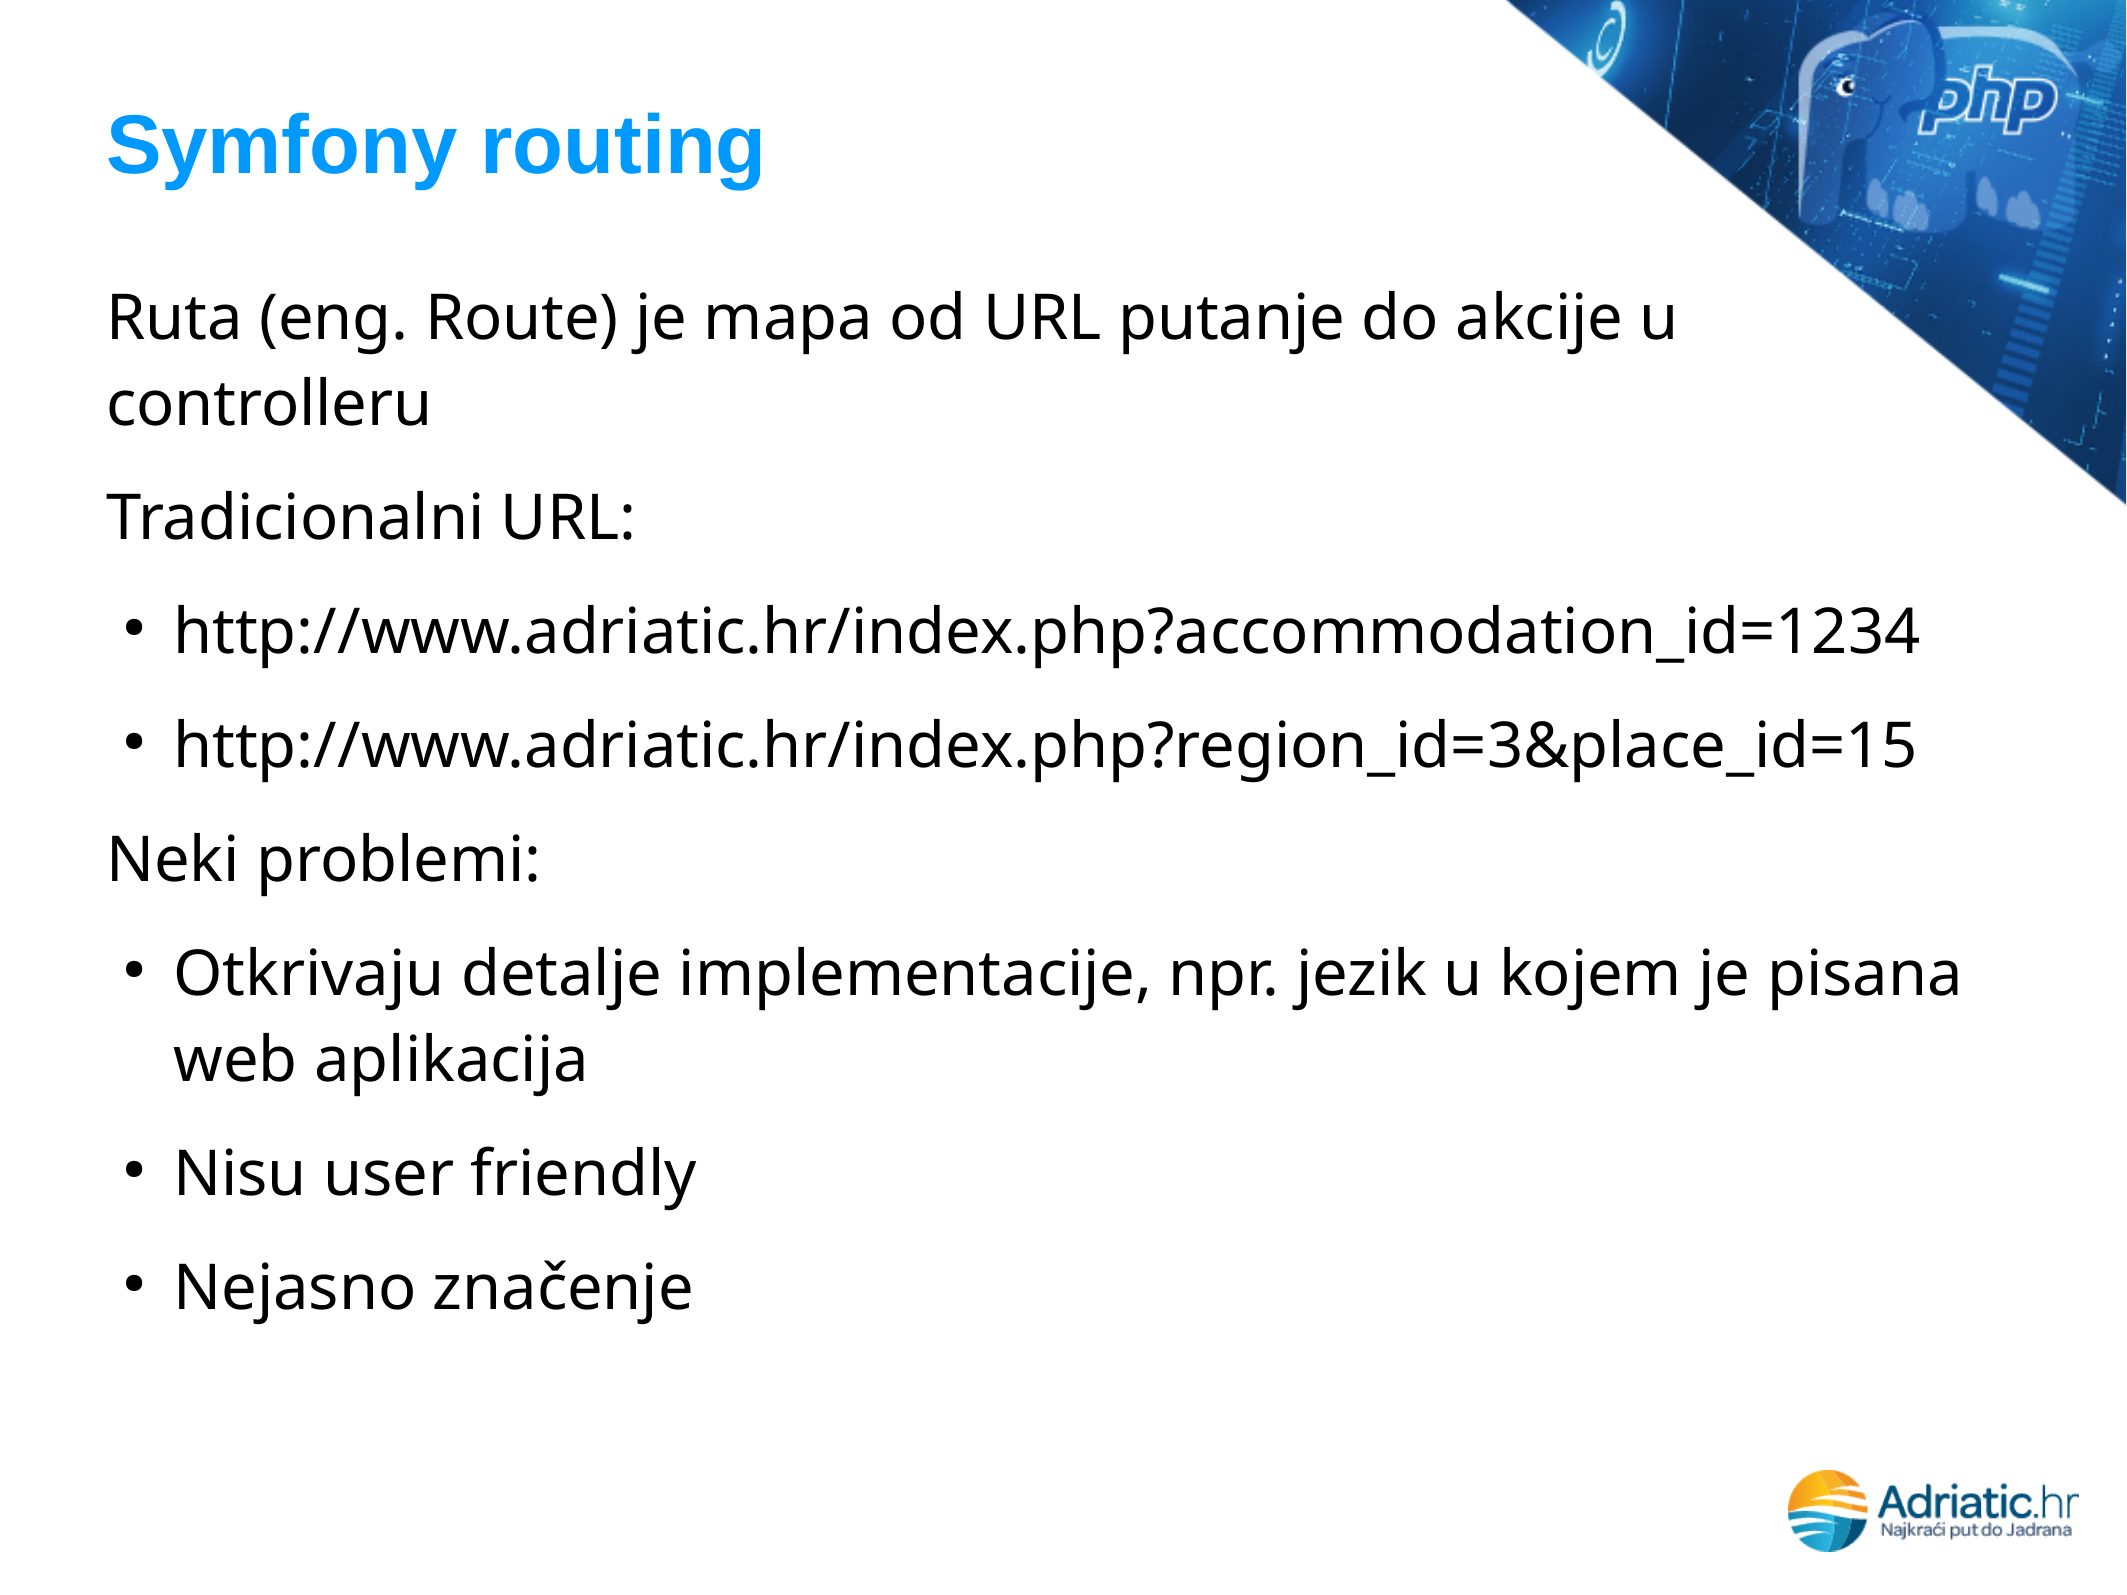

# Symfony routing
Ruta (eng. Route) je mapa od URL putanje do akcije u controlleru
Tradicionalni URL:
http://www.adriatic.hr/index.php?accommodation_id=1234
http://www.adriatic.hr/index.php?region_id=3&place_id=15
Neki problemi:
Otkrivaju detalje implementacije, npr. jezik u kojem je pisana web aplikacija
Nisu user friendly
Nejasno značenje